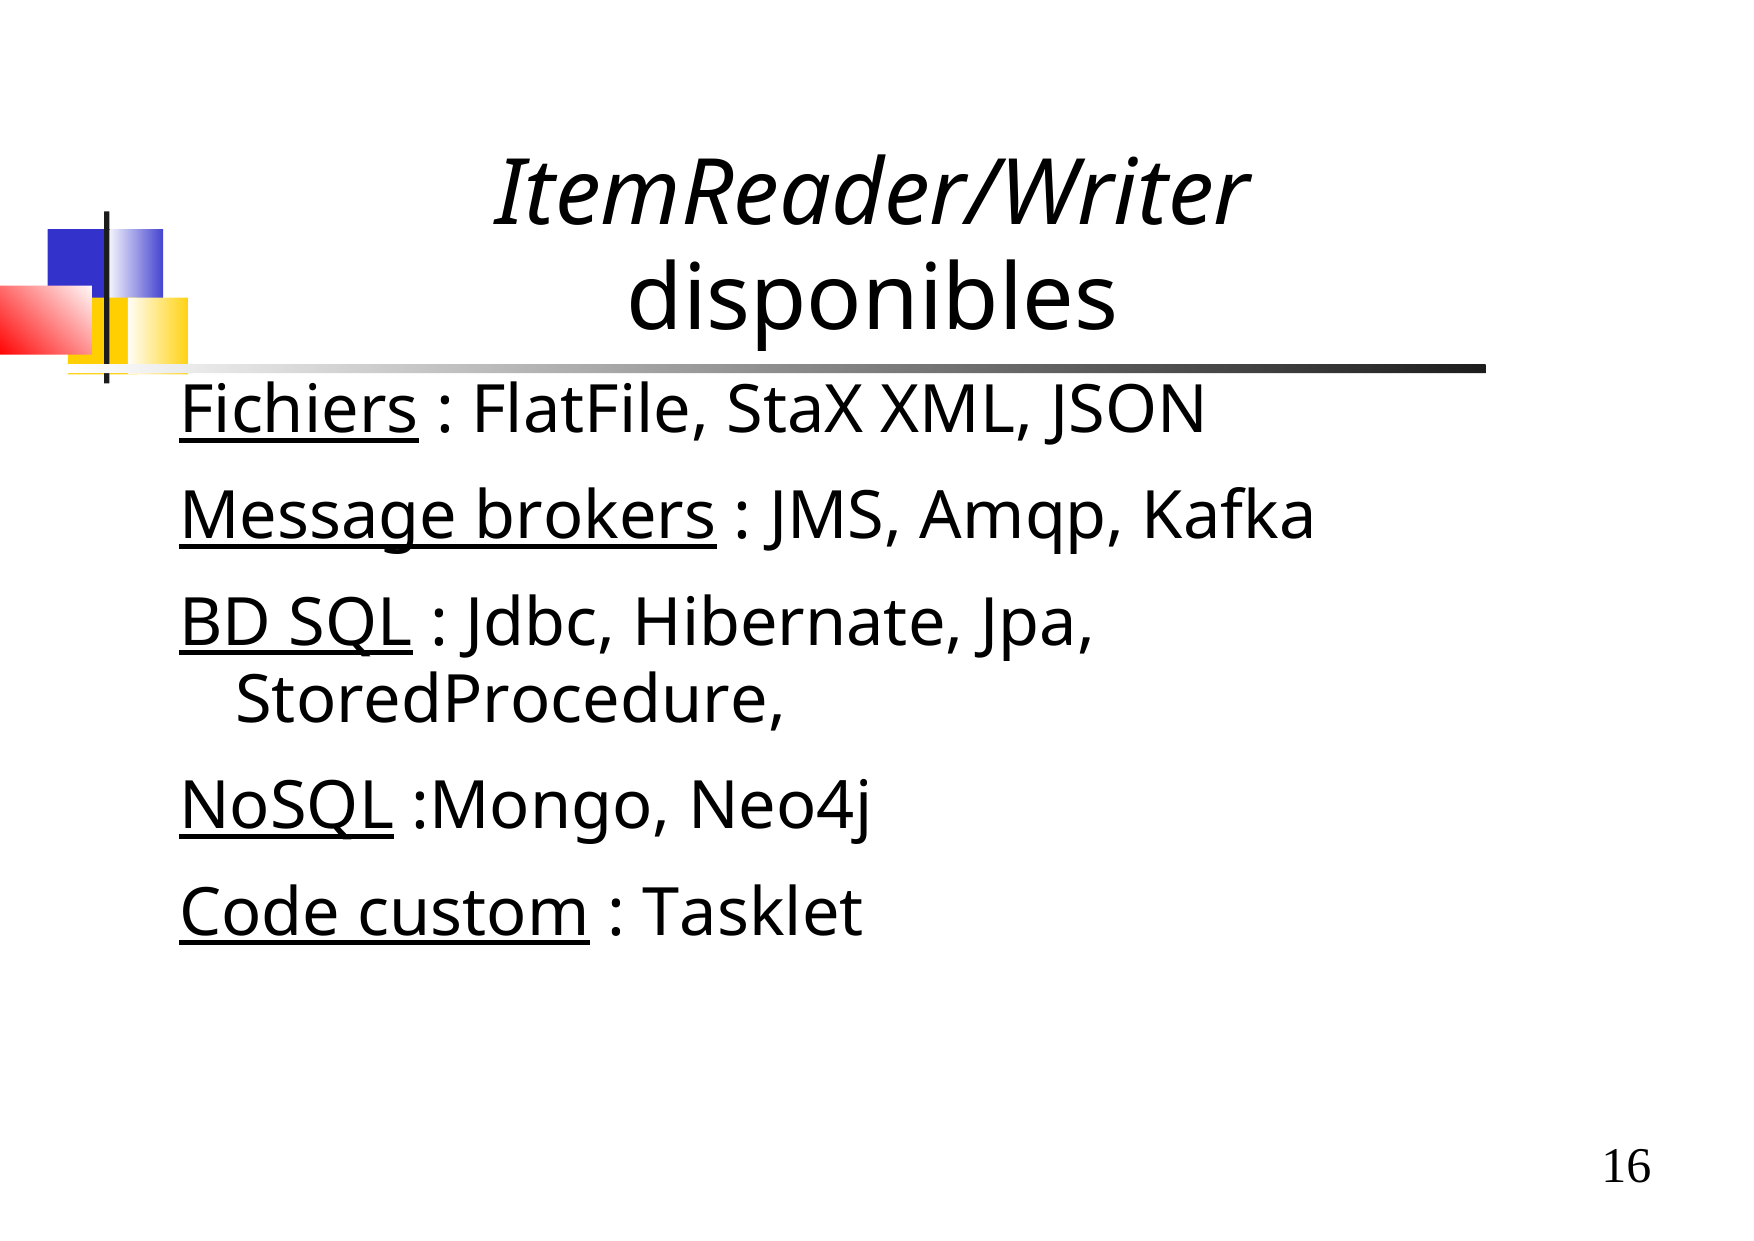

# ItemReader/Writer disponibles
Fichiers : FlatFile, StaX XML, JSON
Message brokers : JMS, Amqp, Kafka
BD SQL : Jdbc, Hibernate, Jpa, StoredProcedure,
NoSQL :Mongo, Neo4j
Code custom : Tasklet